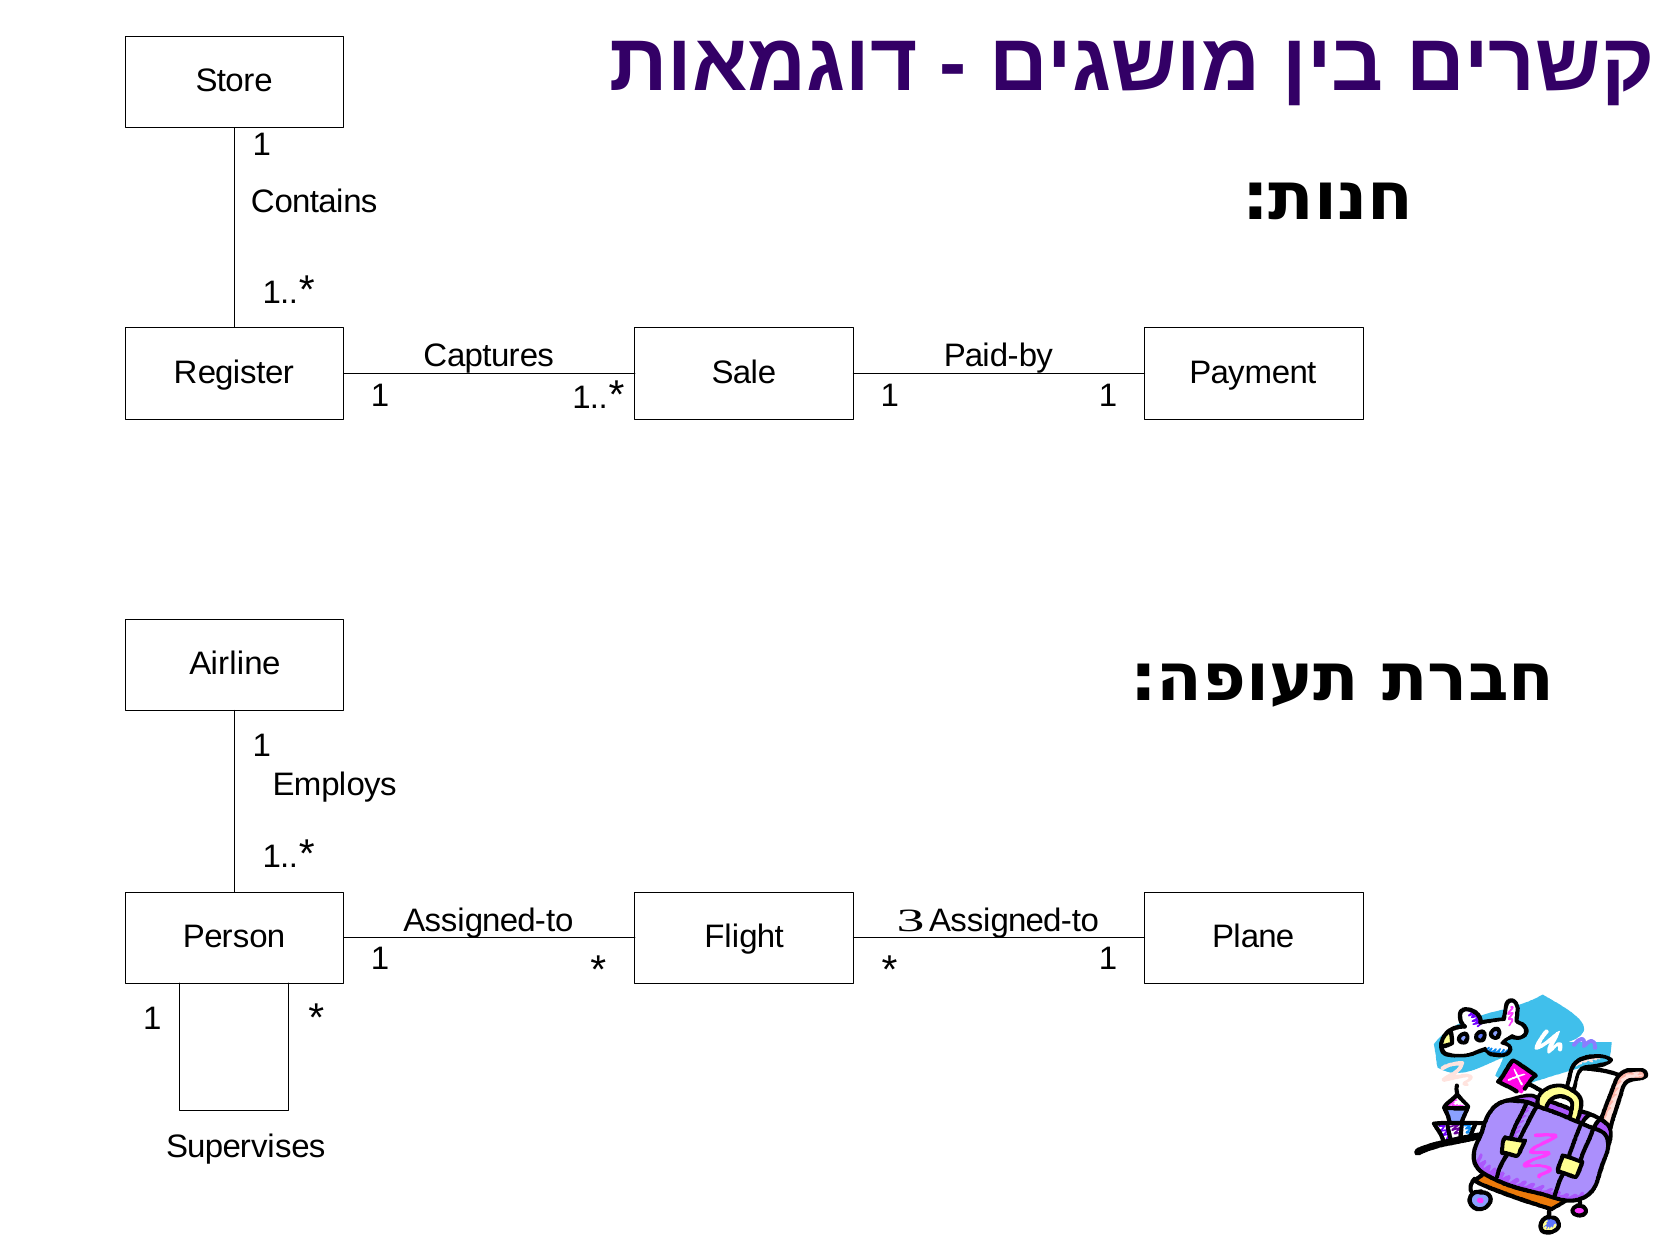

# קשרים בין מושגים - דוגמאות
חנות:
חברת תעופה: